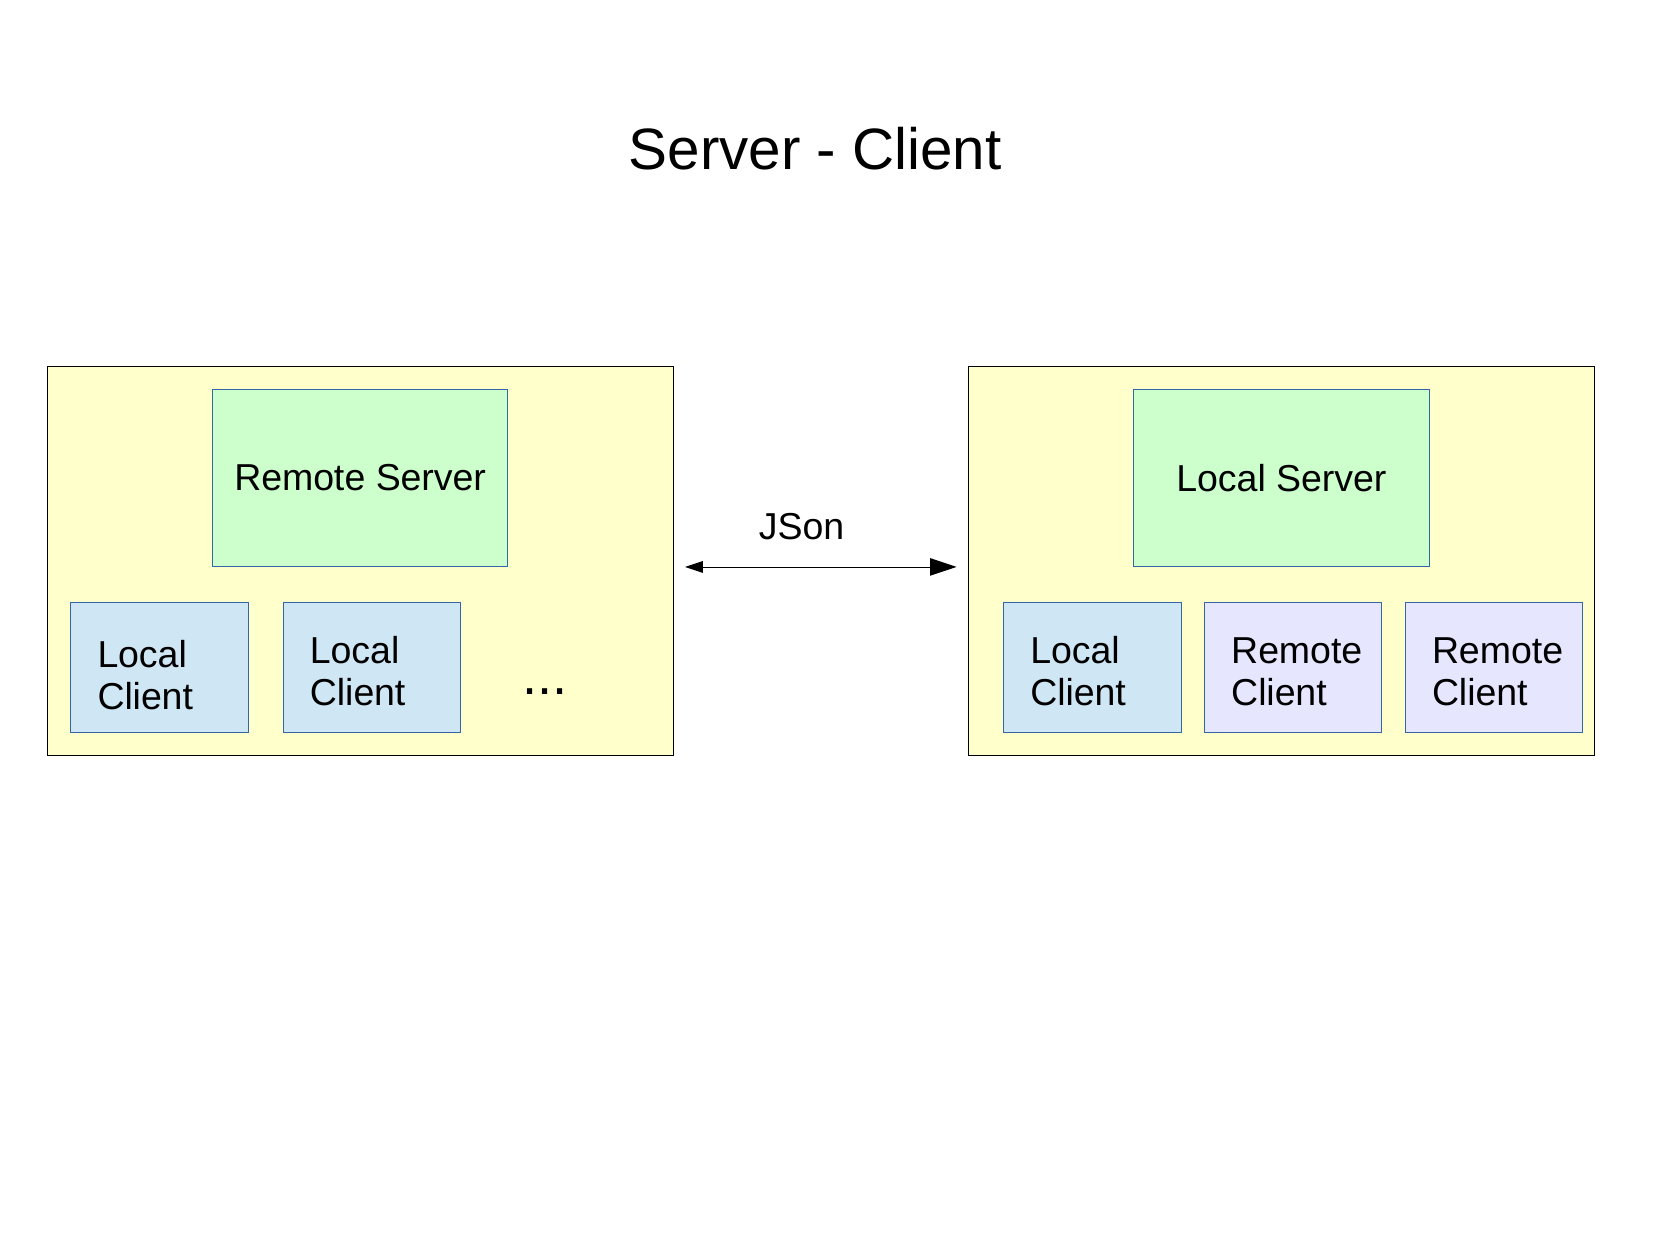

Server - Client
Local Server
Remote Server
JSon
Local
Client
Local
Client
Remote
Client
Remote
Client
Local
Client
...